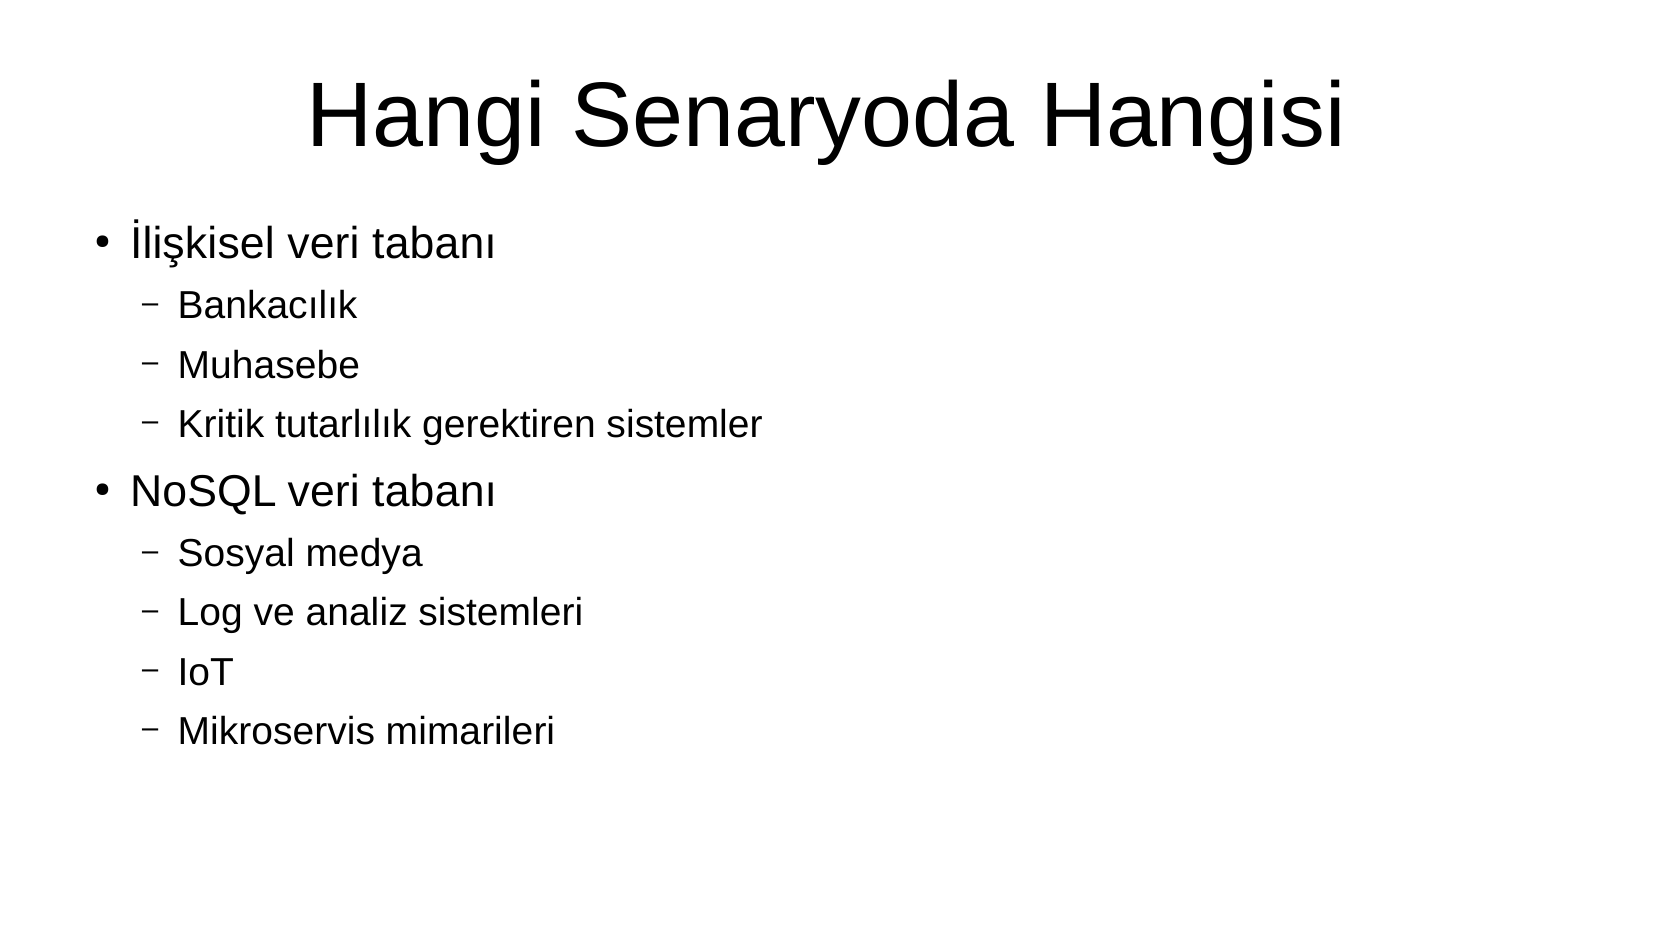

# Hangi Senaryoda Hangisi
İlişkisel veri tabanı
Bankacılık
Muhasebe
Kritik tutarlılık gerektiren sistemler
NoSQL veri tabanı
Sosyal medya
Log ve analiz sistemleri
IoT
Mikroservis mimarileri